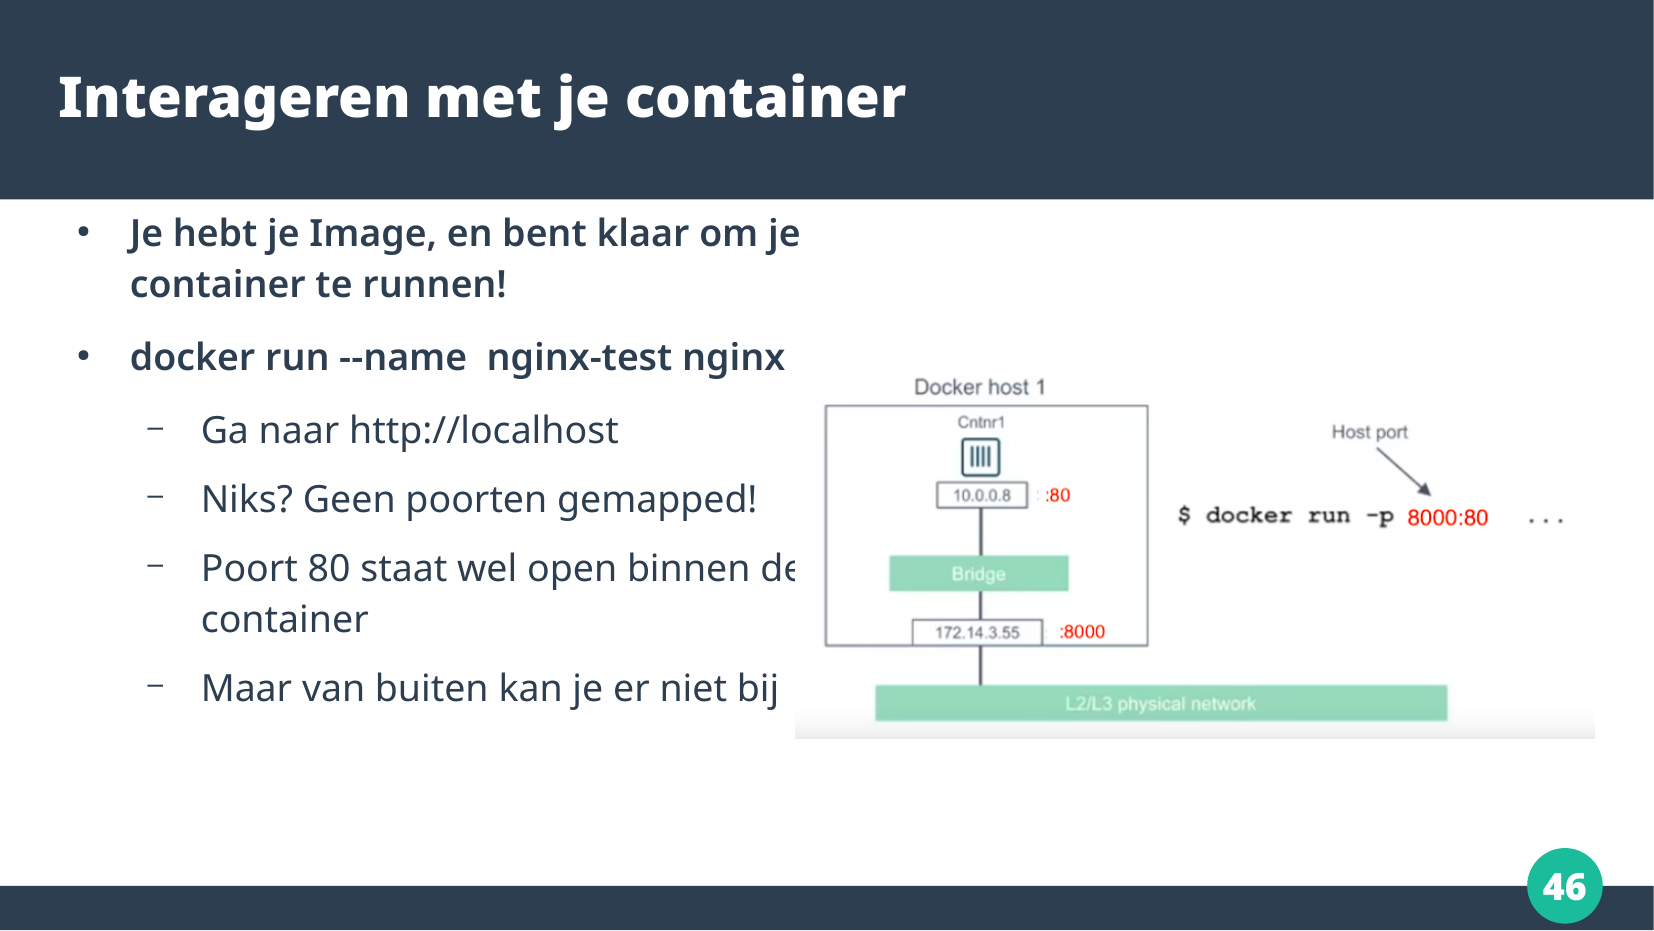

# Interageren met je container
Je hebt je Image, en bent klaar om je container te runnen!
docker run --name nginx-test nginx
Ga naar http://localhost
Niks? Geen poorten gemapped!
Poort 80 staat wel open binnen de container
Maar van buiten kan je er niet bij